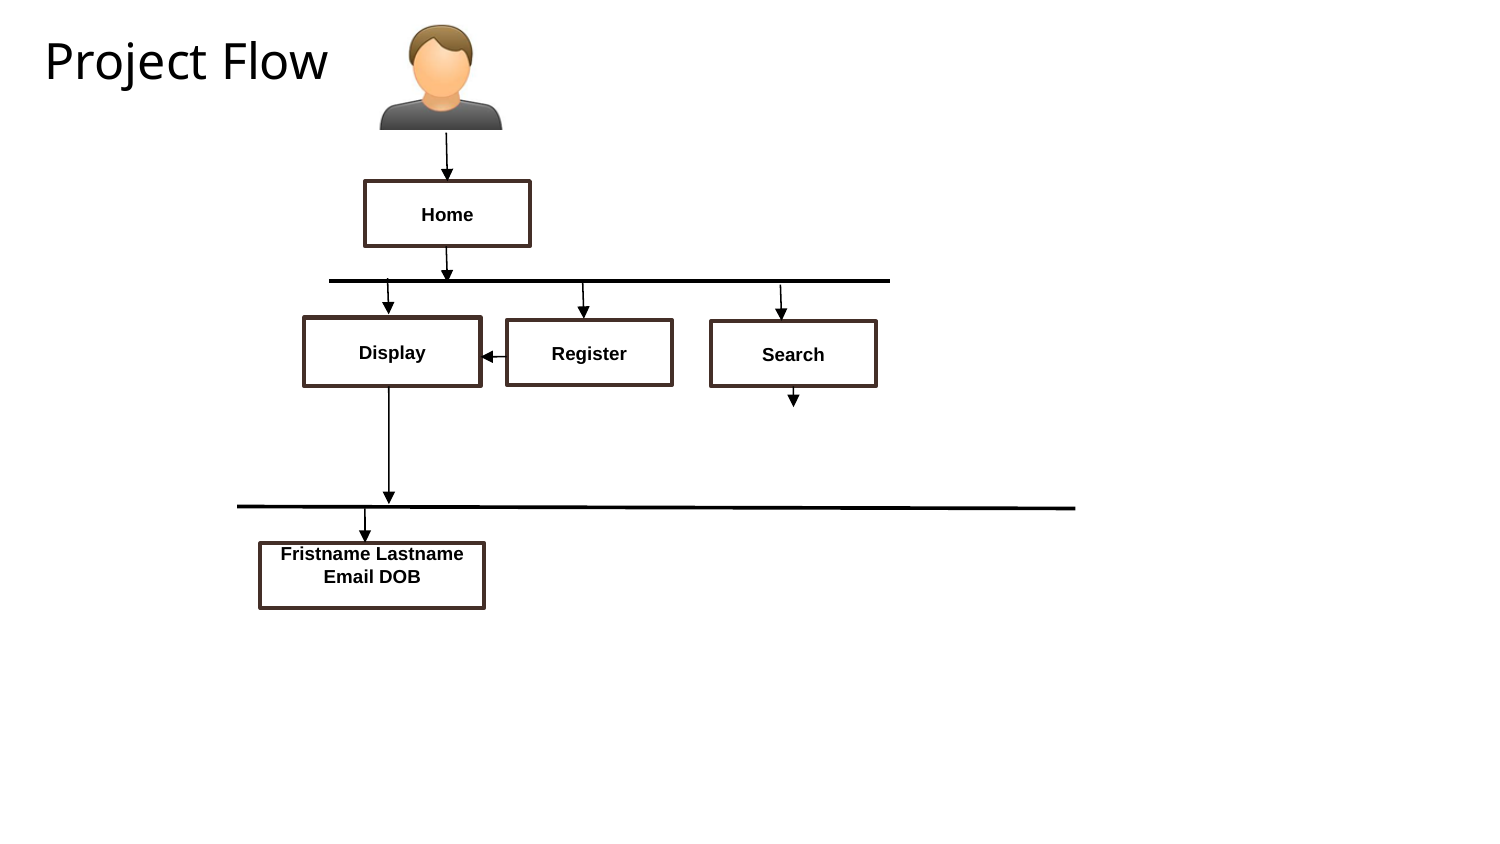

Project Flow
Home
Display
Register
Search
Fristname Lastname Email DOB
Recommends
Search Books